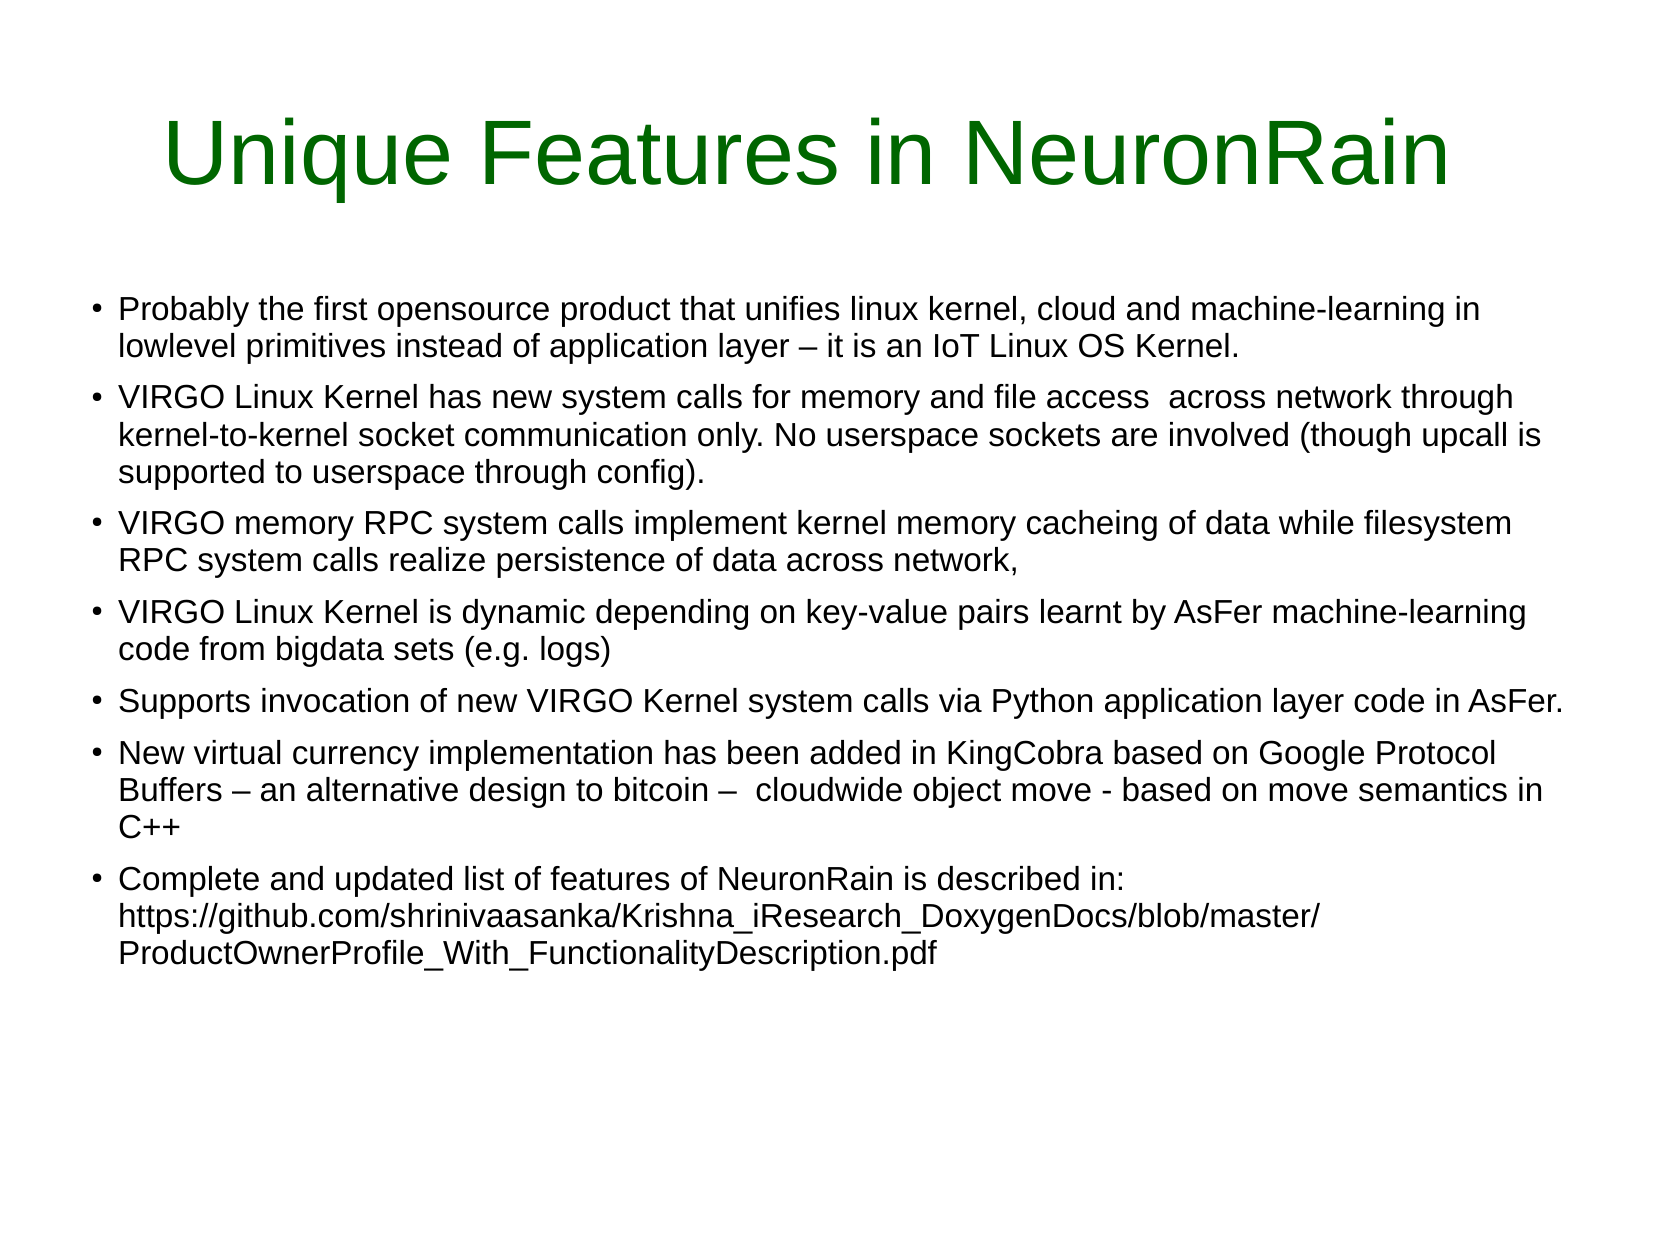

# Unique Features in NeuronRain
Probably the first opensource product that unifies linux kernel, cloud and machine-learning in lowlevel primitives instead of application layer – it is an IoT Linux OS Kernel.
VIRGO Linux Kernel has new system calls for memory and file access across network through kernel-to-kernel socket communication only. No userspace sockets are involved (though upcall is supported to userspace through config).
VIRGO memory RPC system calls implement kernel memory cacheing of data while filesystem RPC system calls realize persistence of data across network,
VIRGO Linux Kernel is dynamic depending on key-value pairs learnt by AsFer machine-learning code from bigdata sets (e.g. logs)
Supports invocation of new VIRGO Kernel system calls via Python application layer code in AsFer.
New virtual currency implementation has been added in KingCobra based on Google Protocol Buffers – an alternative design to bitcoin – cloudwide object move - based on move semantics in C++
Complete and updated list of features of NeuronRain is described in: https://github.com/shrinivaasanka/Krishna_iResearch_DoxygenDocs/blob/master/ProductOwnerProfile_With_FunctionalityDescription.pdf